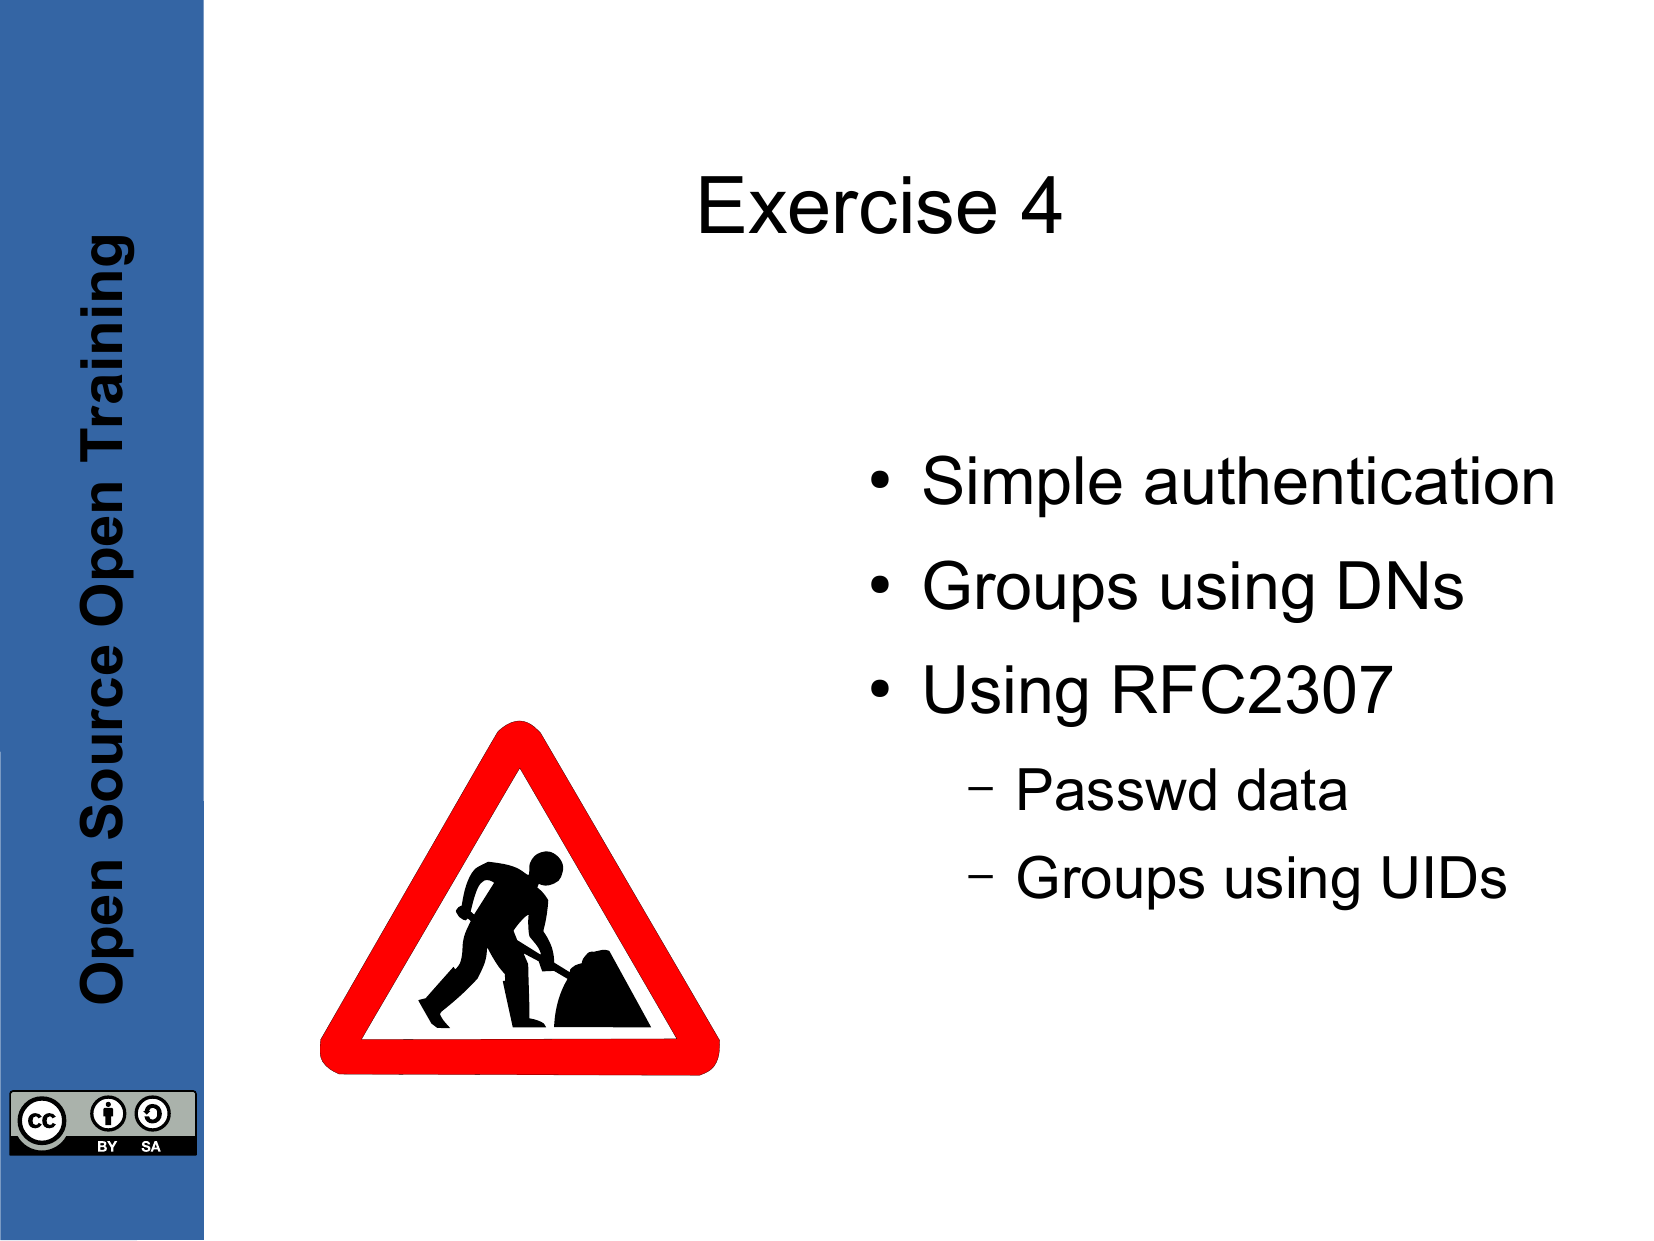

# Exercise 4
Simple authentication
Groups using DNs
Using RFC2307
Passwd data
Groups using UIDs